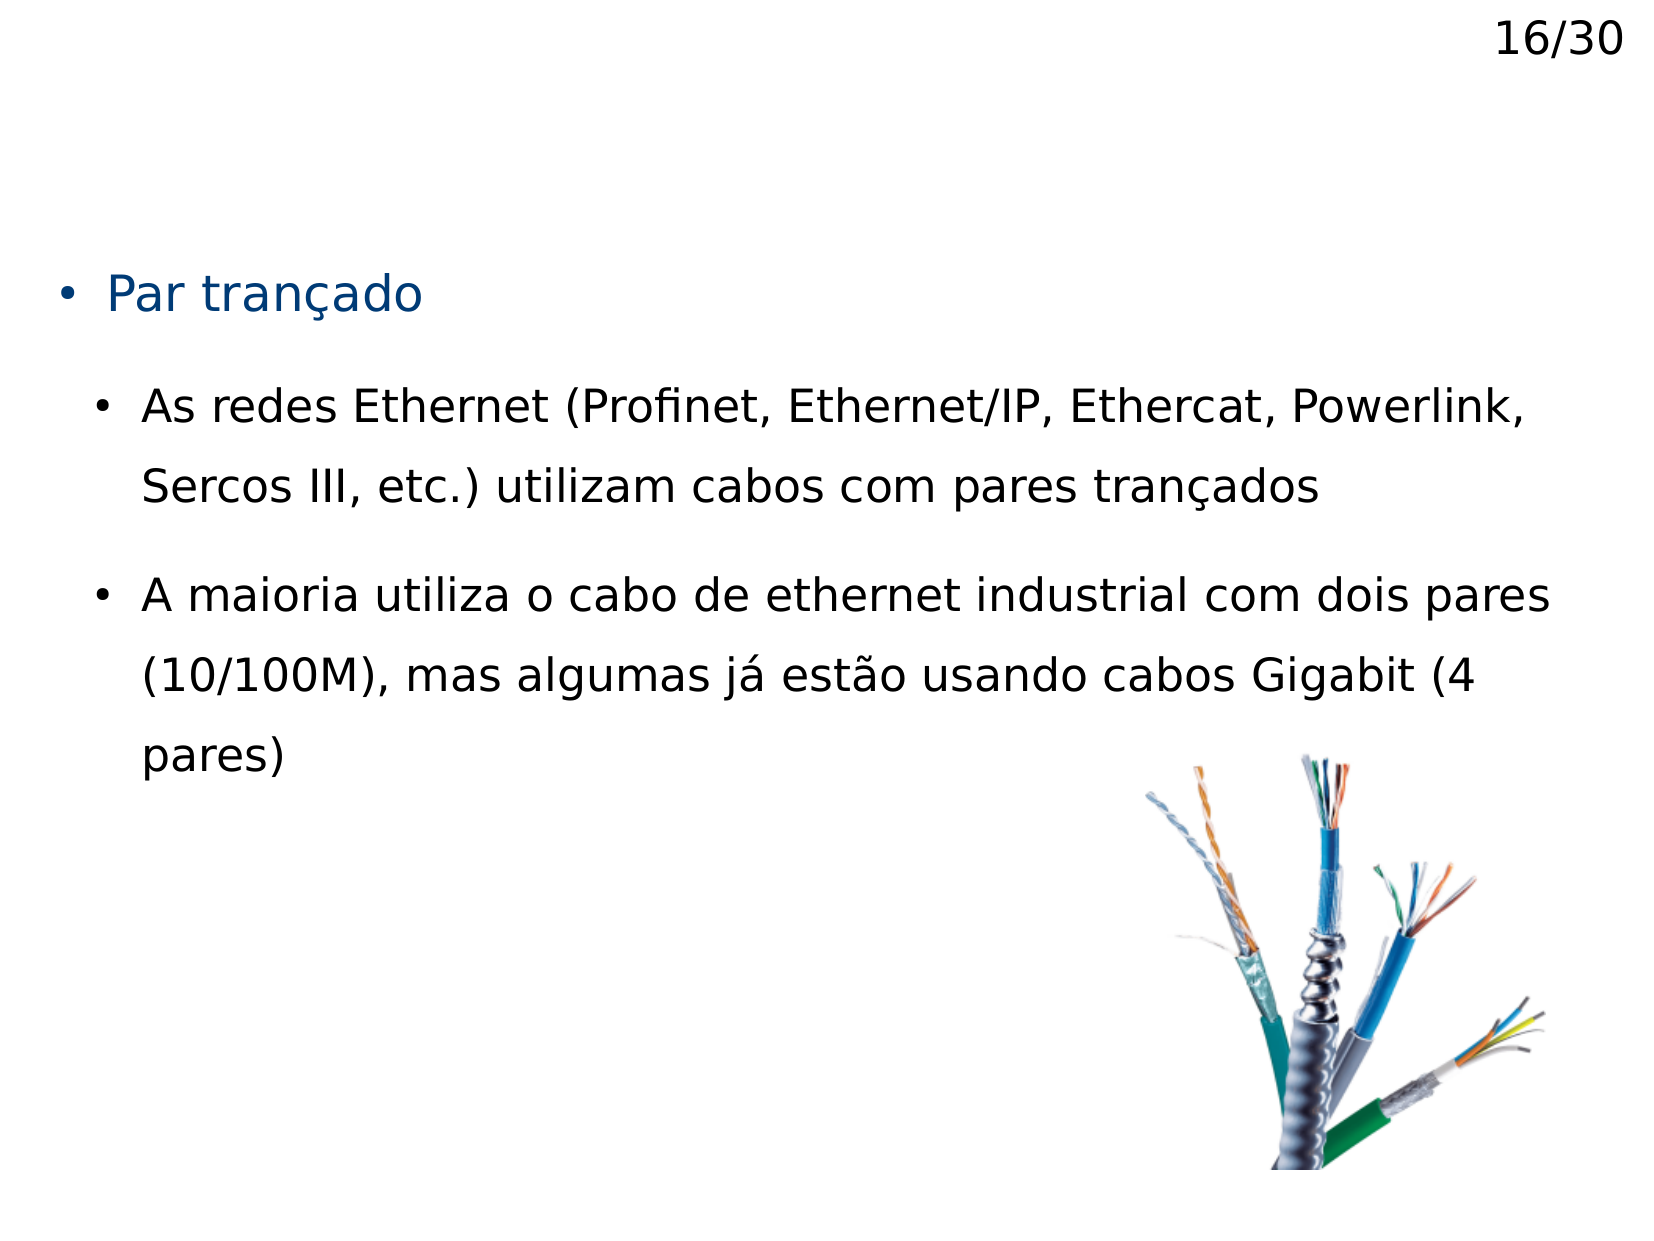

16
#
Par trançado
As redes Ethernet (Profinet, Ethernet/IP, Ethercat, Powerlink, Sercos III, etc.) utilizam cabos com pares trançados
A maioria utiliza o cabo de ethernet industrial com dois pares (10/100M), mas algumas já estão usando cabos Gigabit (4 pares)